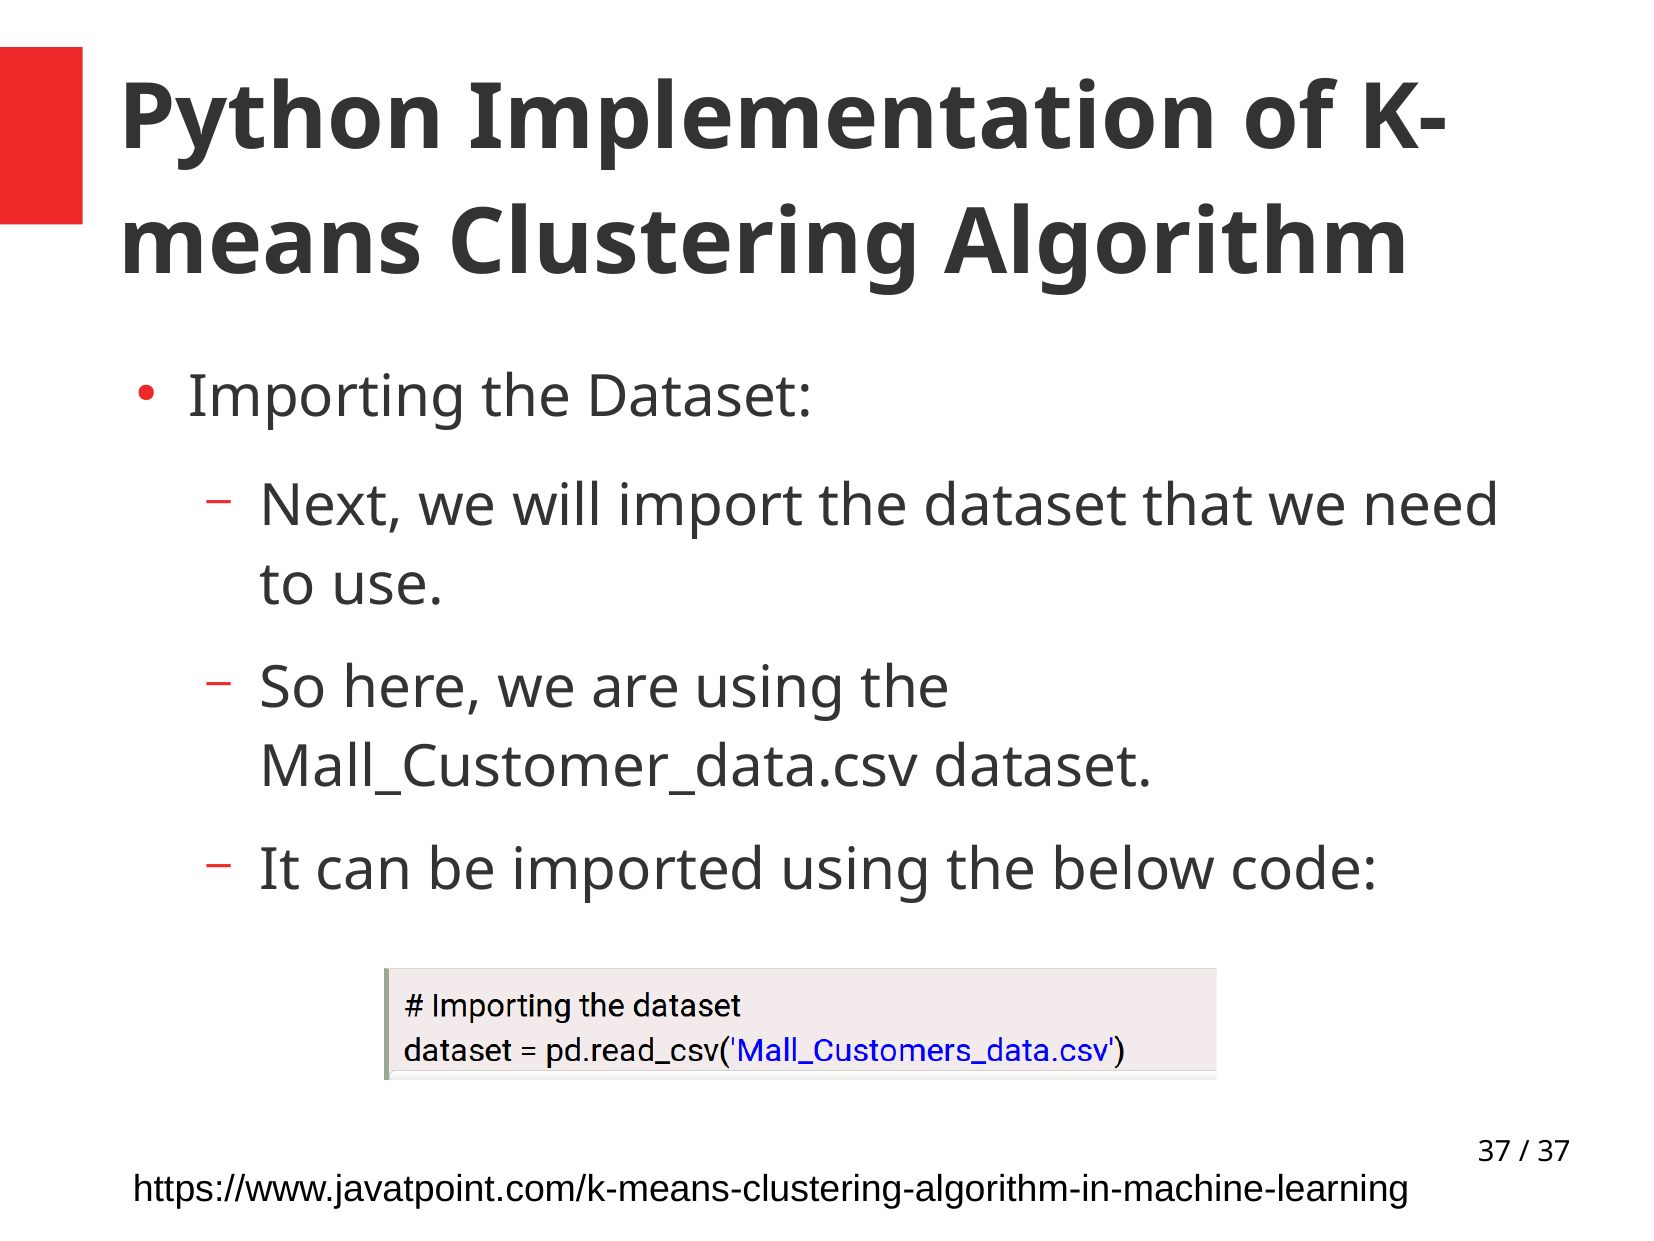

# Python Implementation of K-means Clustering Algorithm
Importing the Dataset:
Next, we will import the dataset that we need to use.
So here, we are using the Mall_Customer_data.csv dataset.
It can be imported using the below code:
37
https://www.javatpoint.com/k-means-clustering-algorithm-in-machine-learning